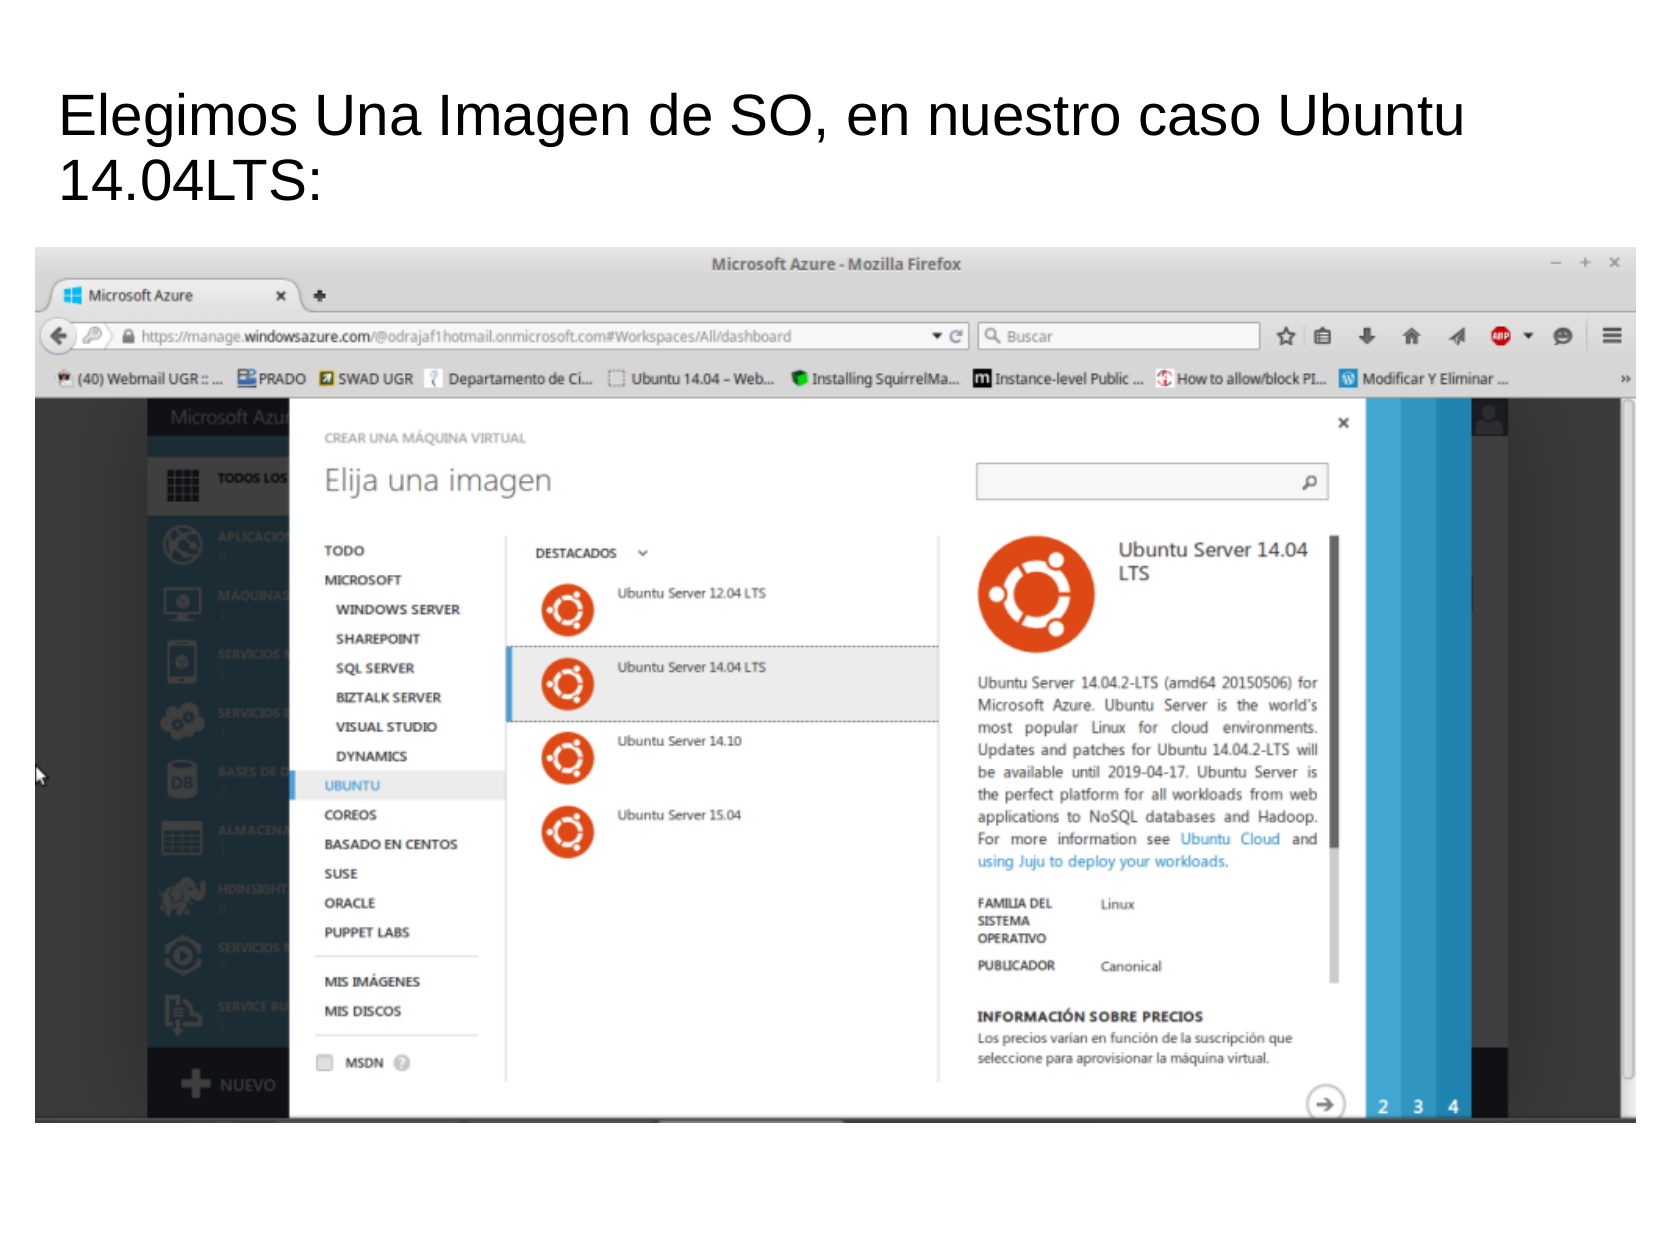

# Elegimos Una Imagen de SO, en nuestro caso Ubuntu 14.04LTS: